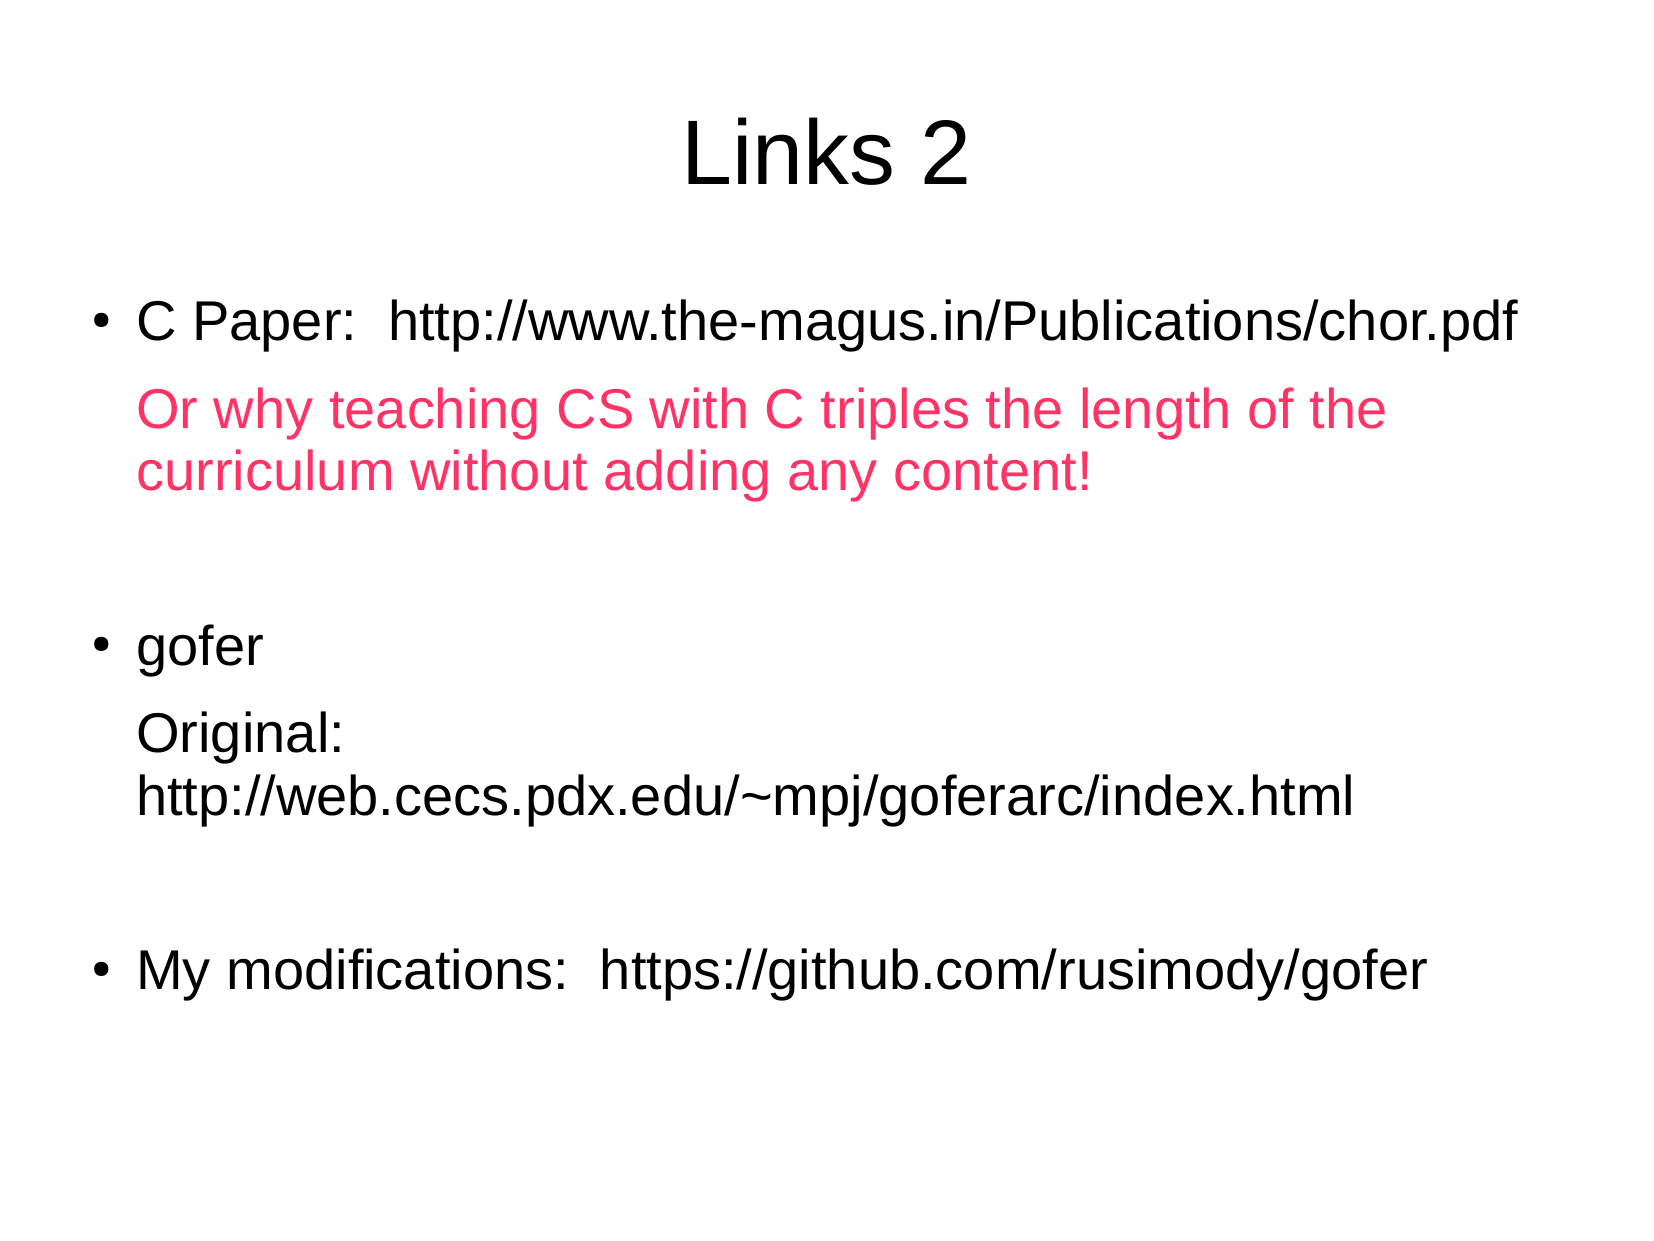

# Links 2
C Paper: http://www.the-magus.in/Publications/chor.pdf
Or why teaching CS with C triples the length of the curriculum without adding any content!
gofer
Original: http://web.cecs.pdx.edu/~mpj/goferarc/index.html
My modifications: https://github.com/rusimody/gofer